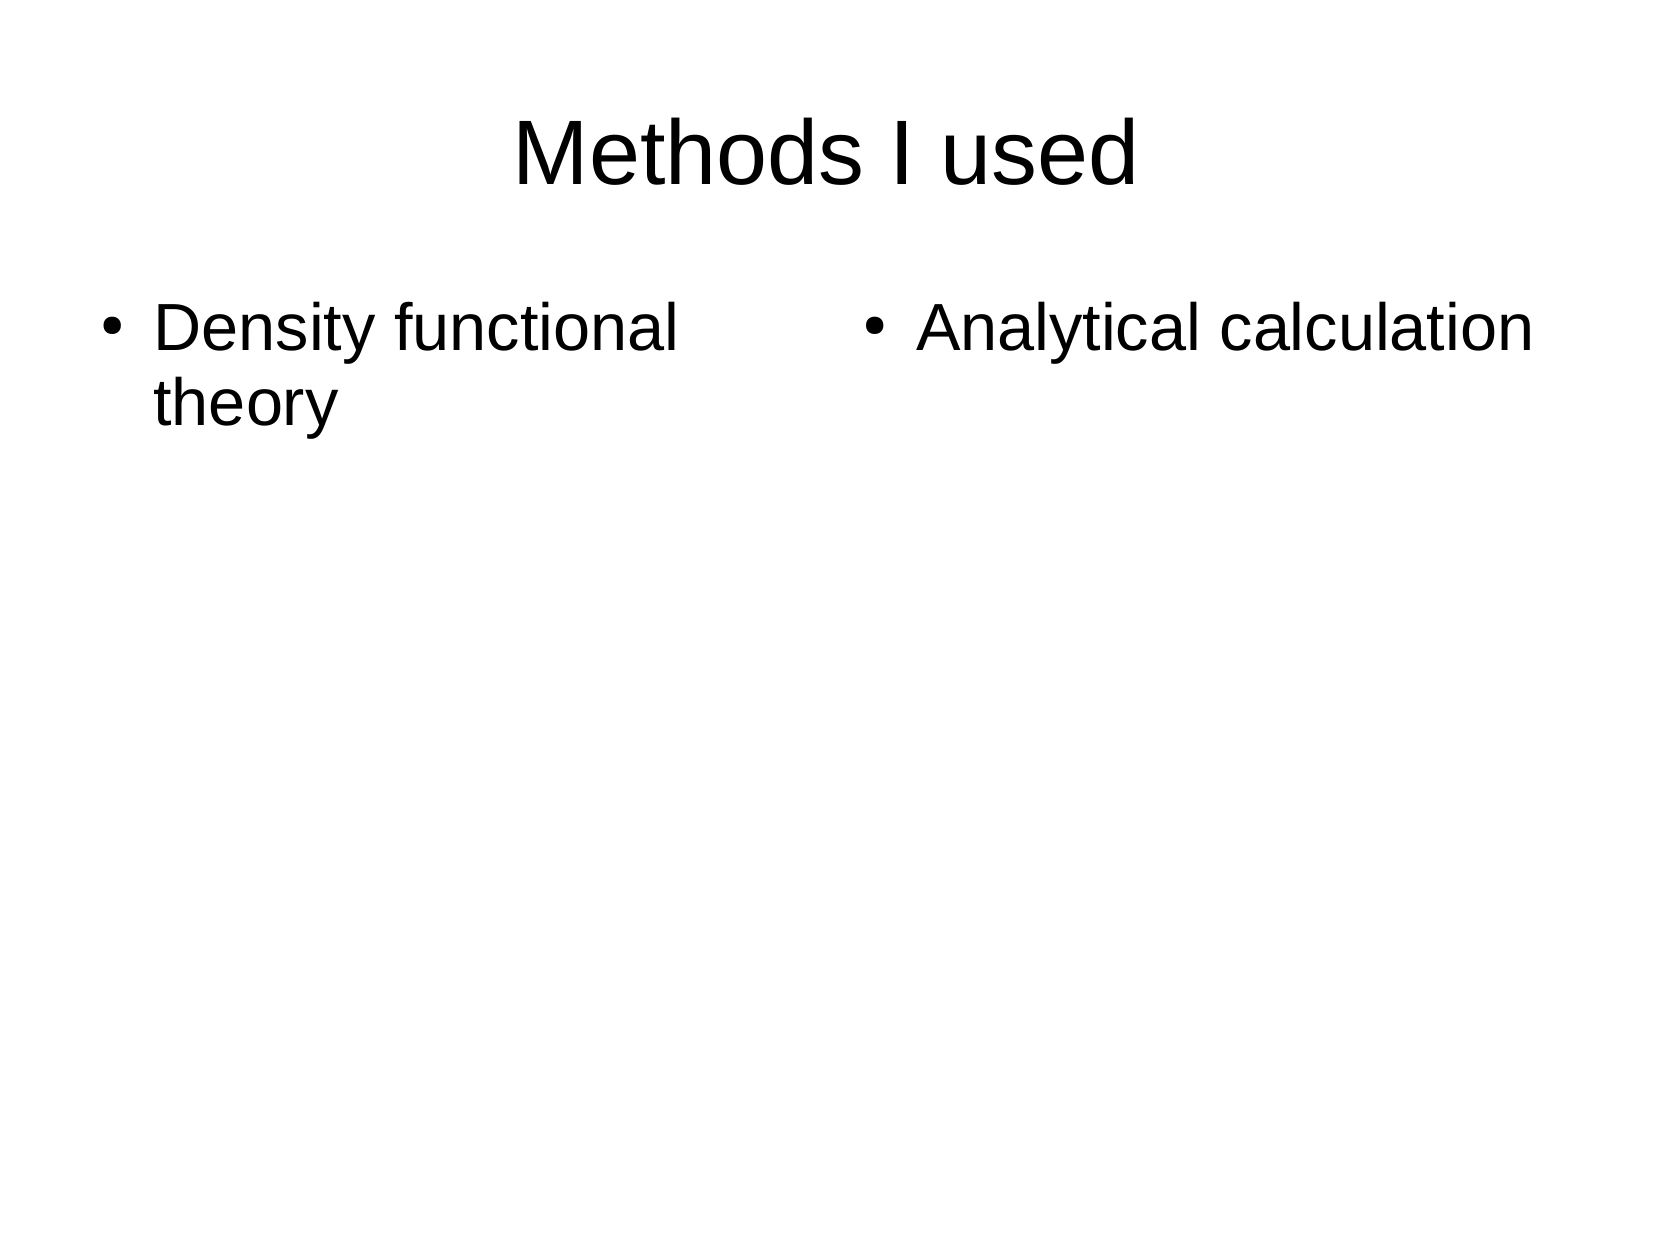

# Methods I used
Density functional theory
Analytical calculation